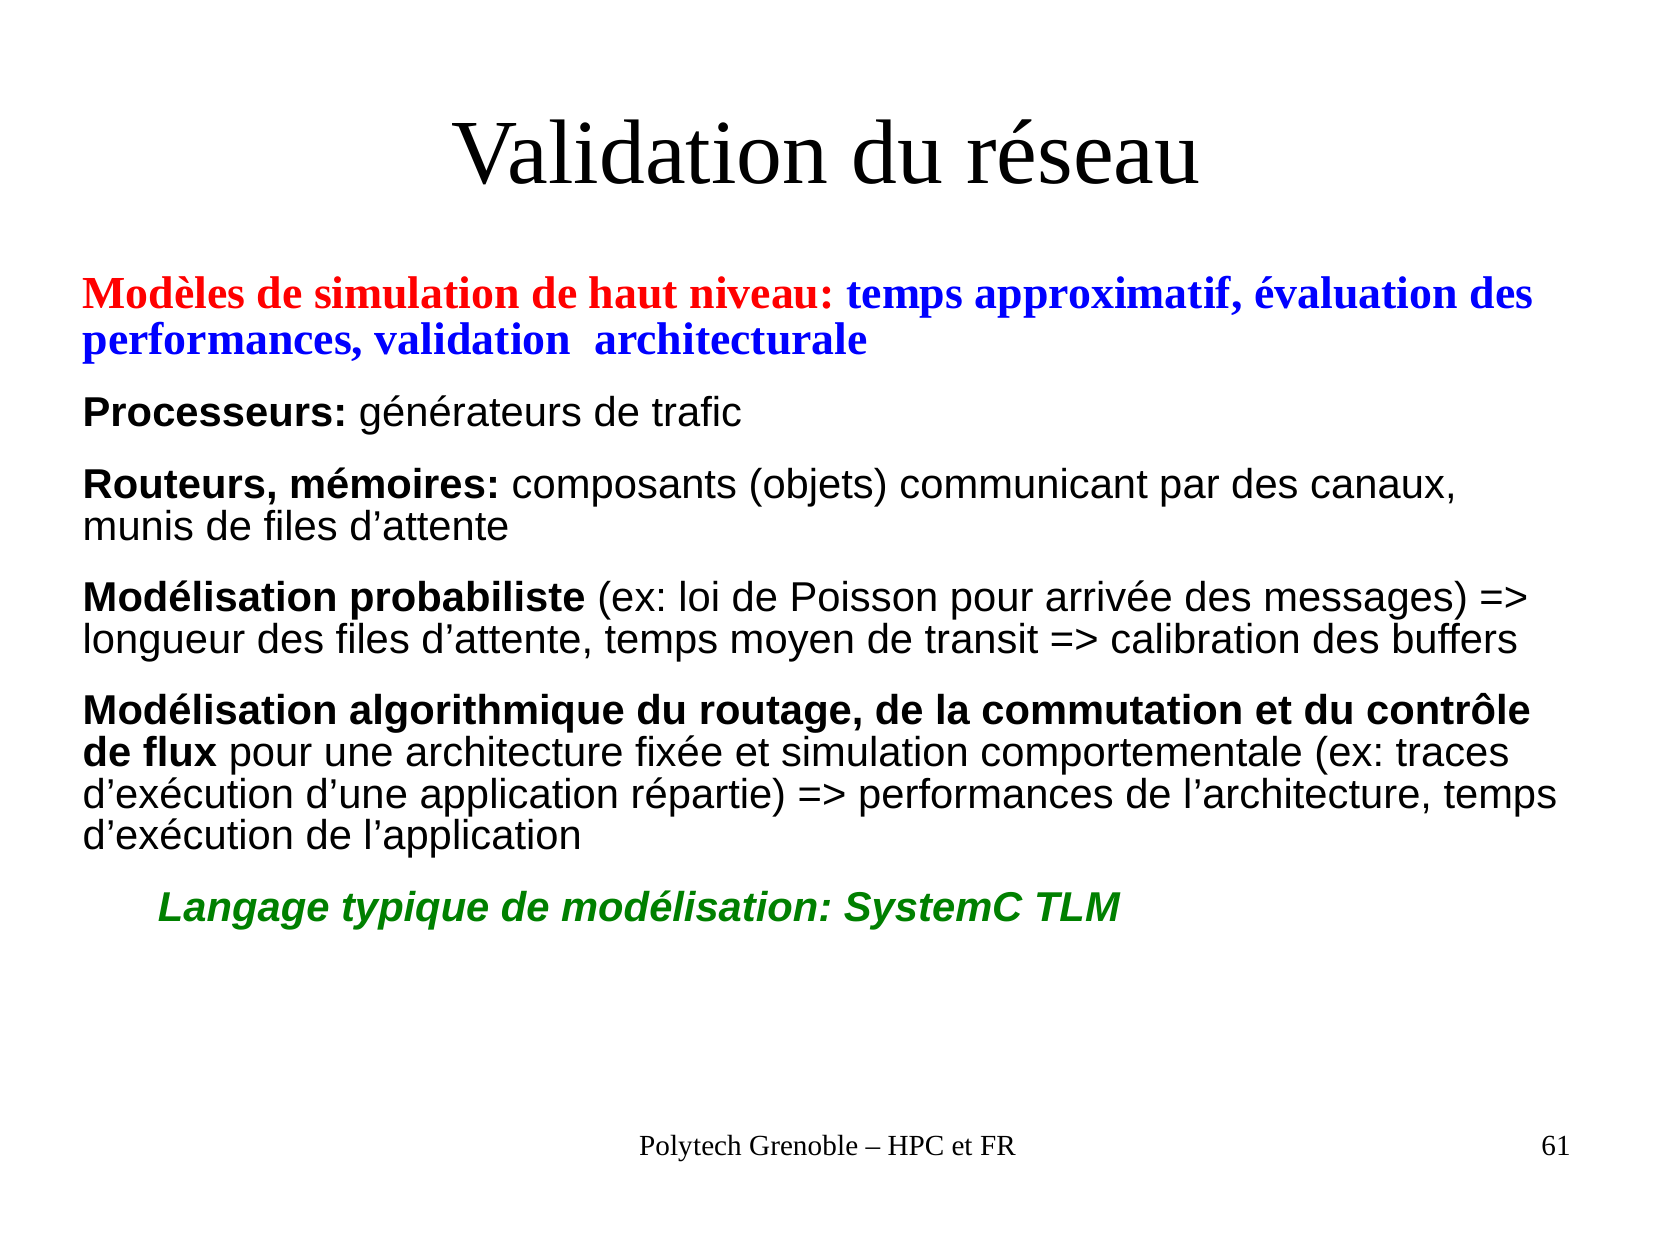

# Validation du réseau
Modèles de simulation de haut niveau: temps approximatif, évaluation des performances, validation architecturale
Processeurs: générateurs de trafic
Routeurs, mémoires: composants (objets) communicant par des canaux, munis de files d’attente
Modélisation probabiliste (ex: loi de Poisson pour arrivée des messages) => longueur des files d’attente, temps moyen de transit => calibration des buffers
Modélisation algorithmique du routage, de la commutation et du contrôle de flux pour une architecture fixée et simulation comportementale (ex: traces d’exécution d’une application répartie) => performances de l’architecture, temps d’exécution de l’application
Langage typique de modélisation: SystemC TLM
Matthieu PAYET
61